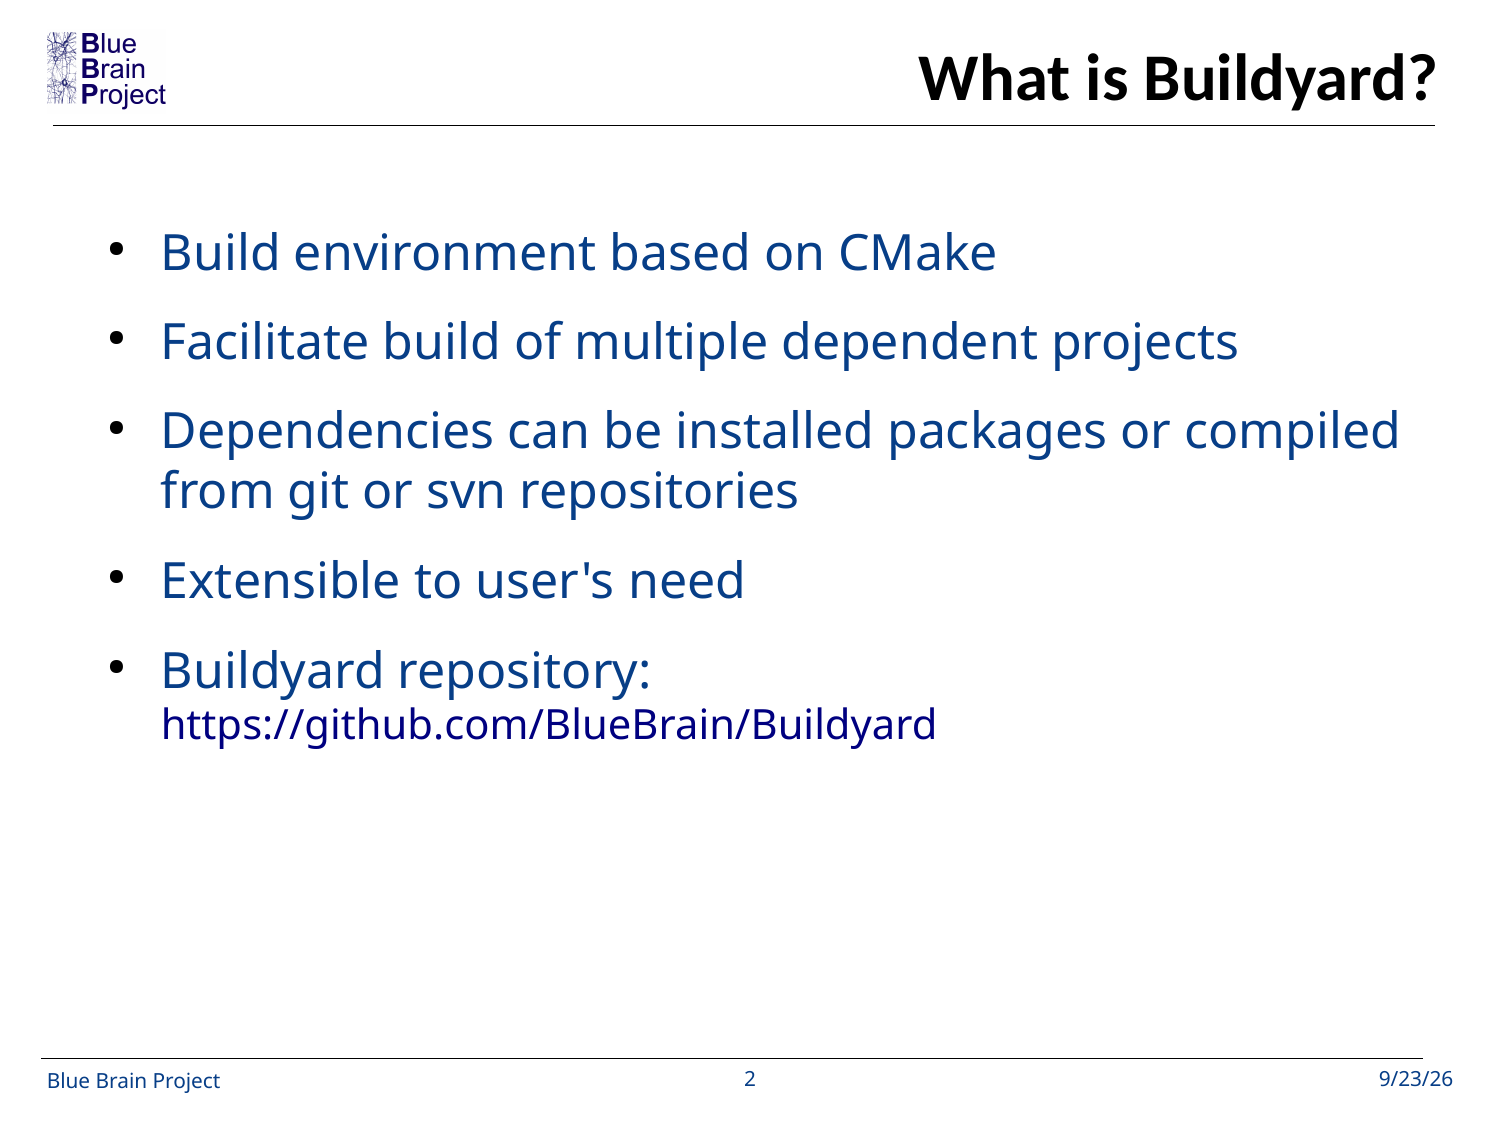

What is Buildyard?
# Build environment based on CMake
Facilitate build of multiple dependent projects
Dependencies can be installed packages or compiled from git or svn repositories
Extensible to user's need
Buildyard repository: https://github.com/BlueBrain/Buildyard
Blue Brain Project